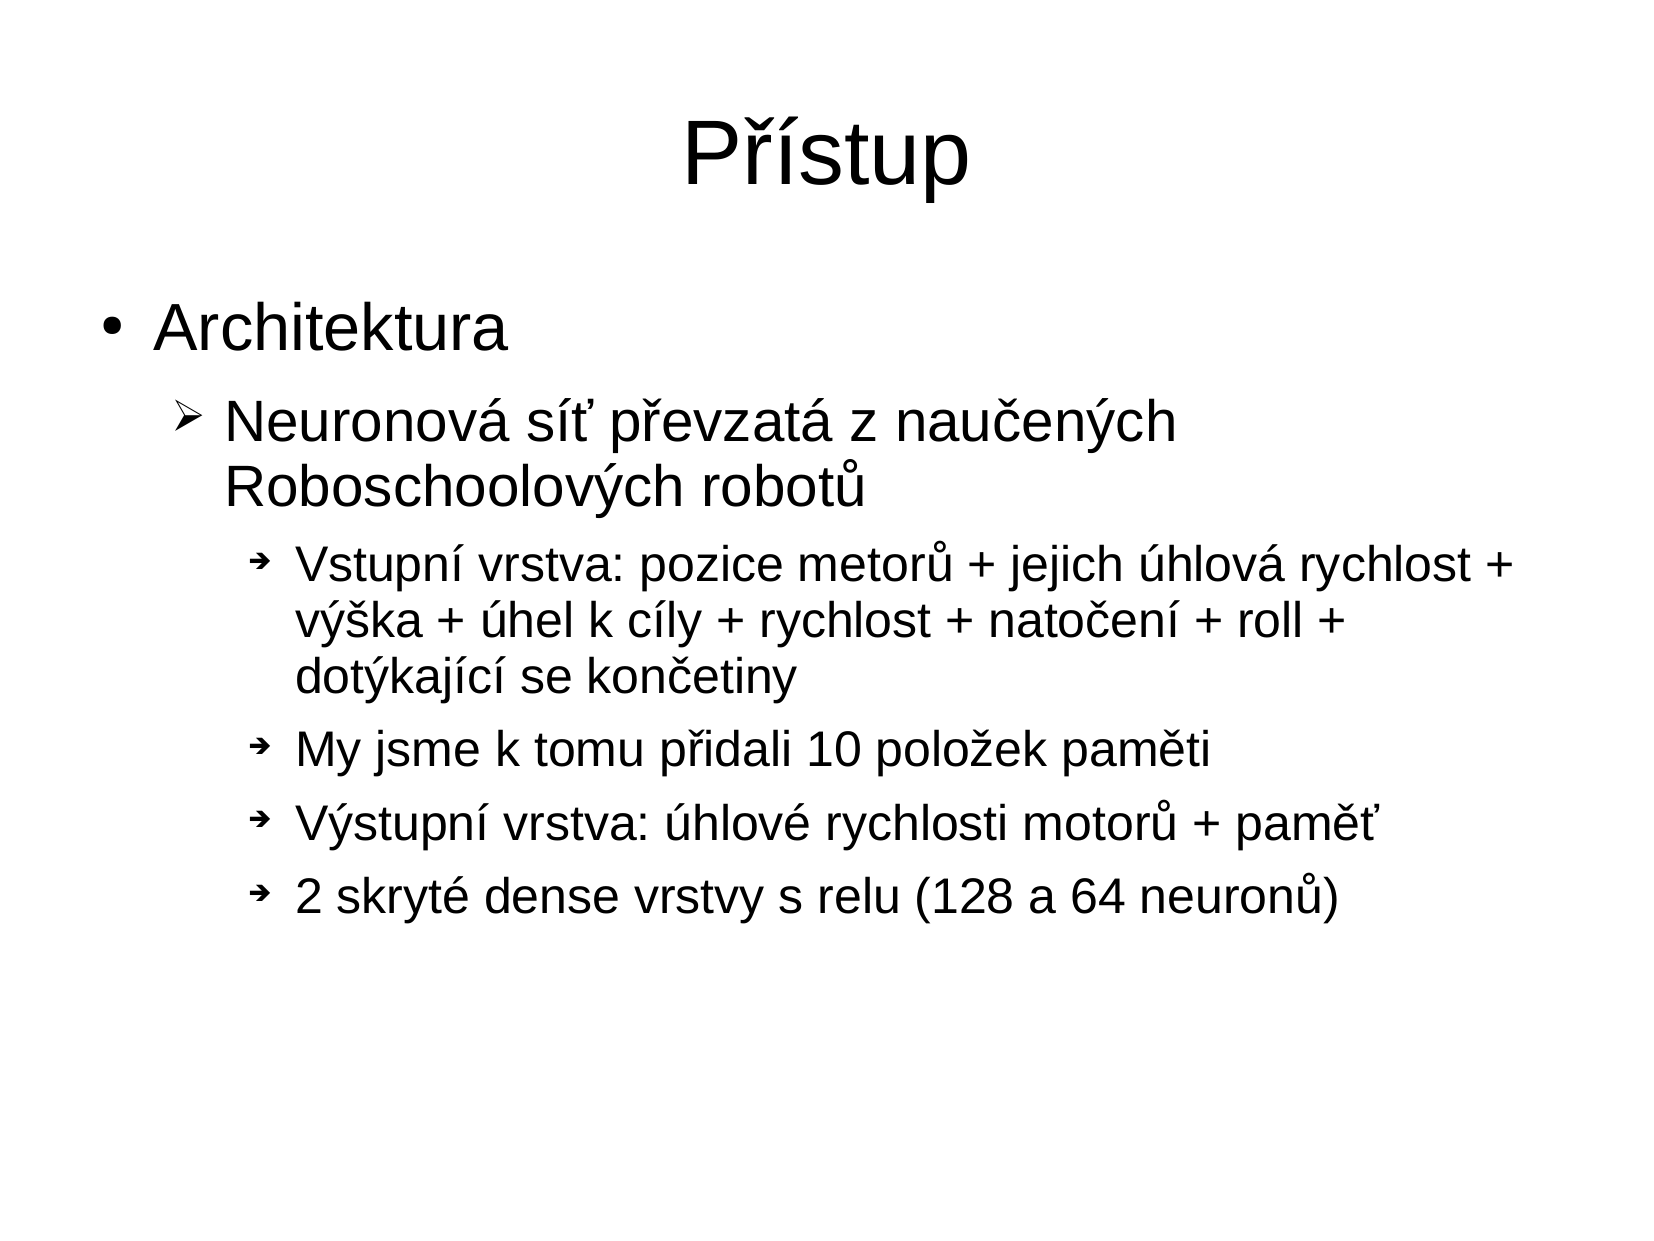

# Přístup
Architektura
Neuronová síť převzatá z naučených Roboschoolových robotů
Vstupní vrstva: pozice metorů + jejich úhlová rychlost + výška + úhel k cíly + rychlost + natočení + roll + dotýkající se končetiny
My jsme k tomu přidali 10 položek paměti
Výstupní vrstva: úhlové rychlosti motorů + paměť
2 skryté dense vrstvy s relu (128 a 64 neuronů)